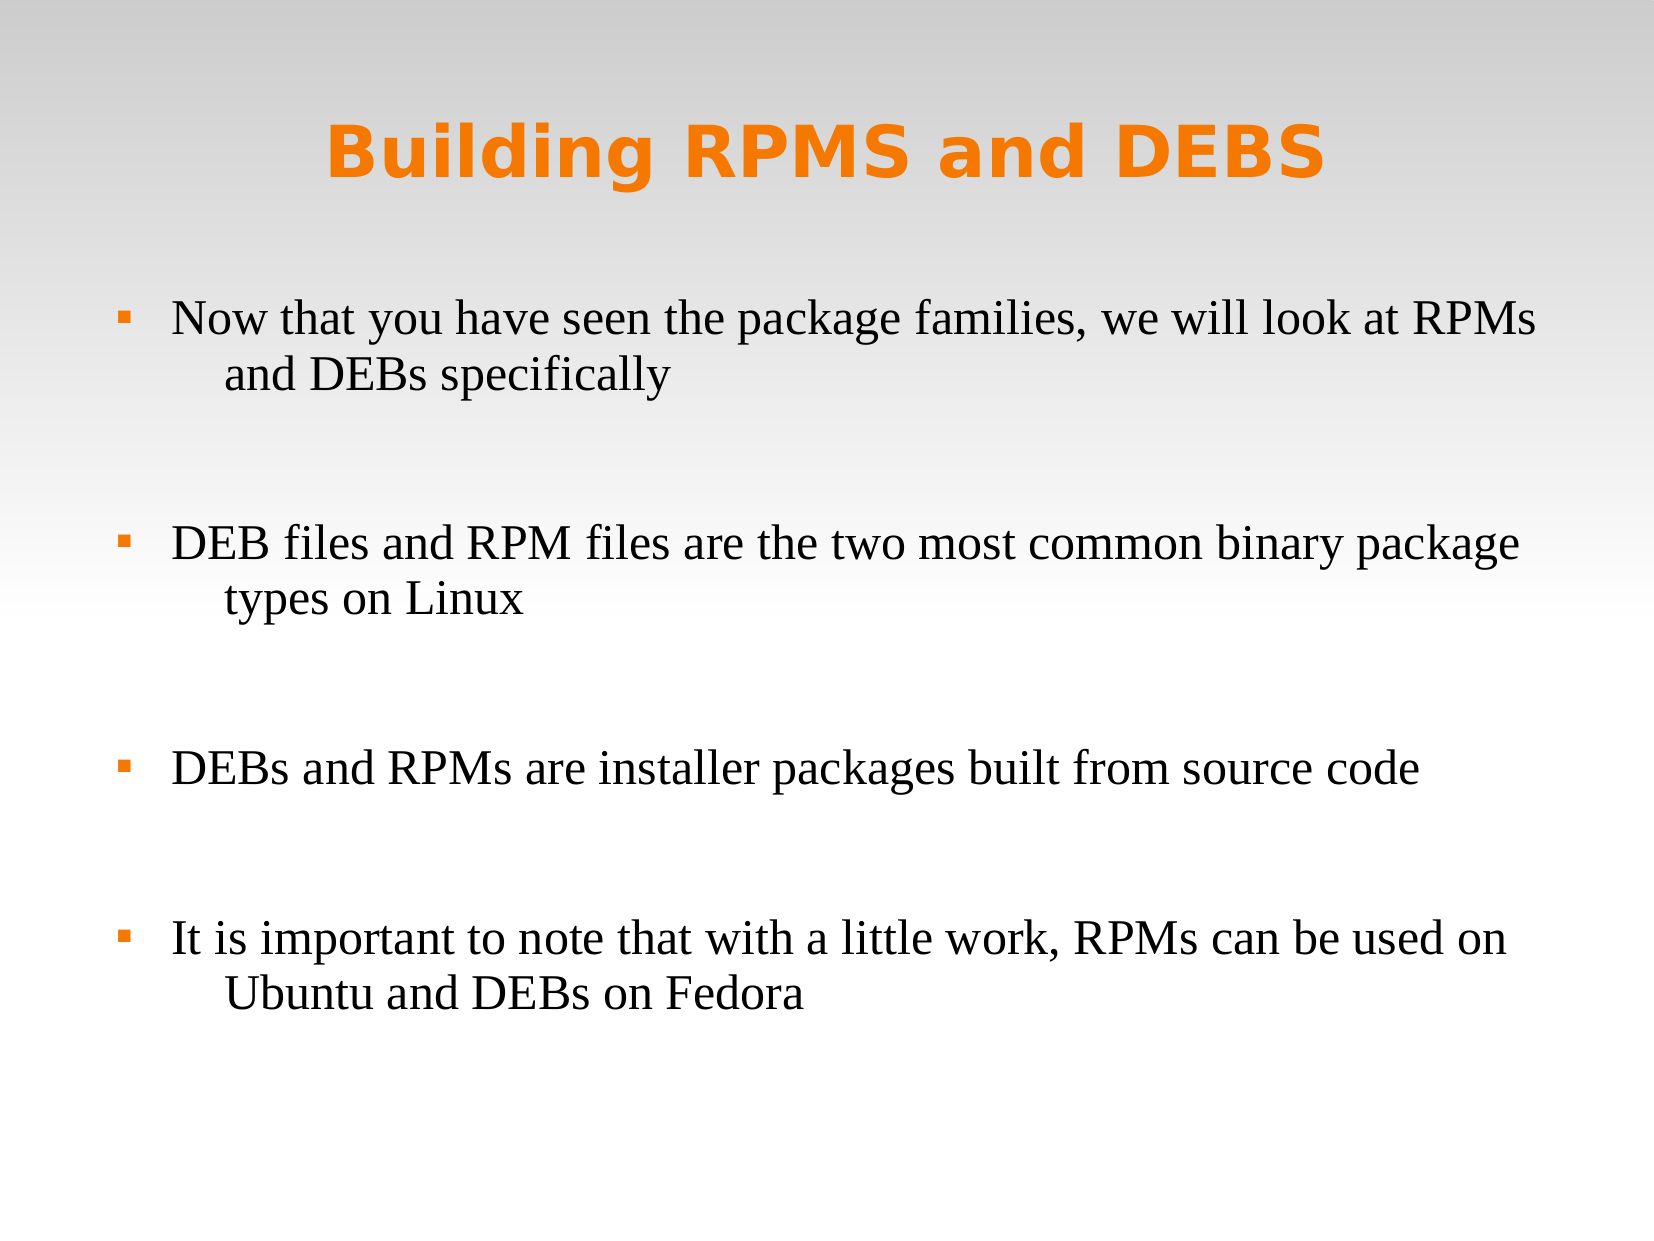

# Building RPMS and DEBS
Now that you have seen the package families, we will look at RPMs and DEBs specifically
DEB files and RPM files are the two most common binary package types on Linux
DEBs and RPMs are installer packages built from source code
It is important to note that with a little work, RPMs can be used on Ubuntu and DEBs on Fedora